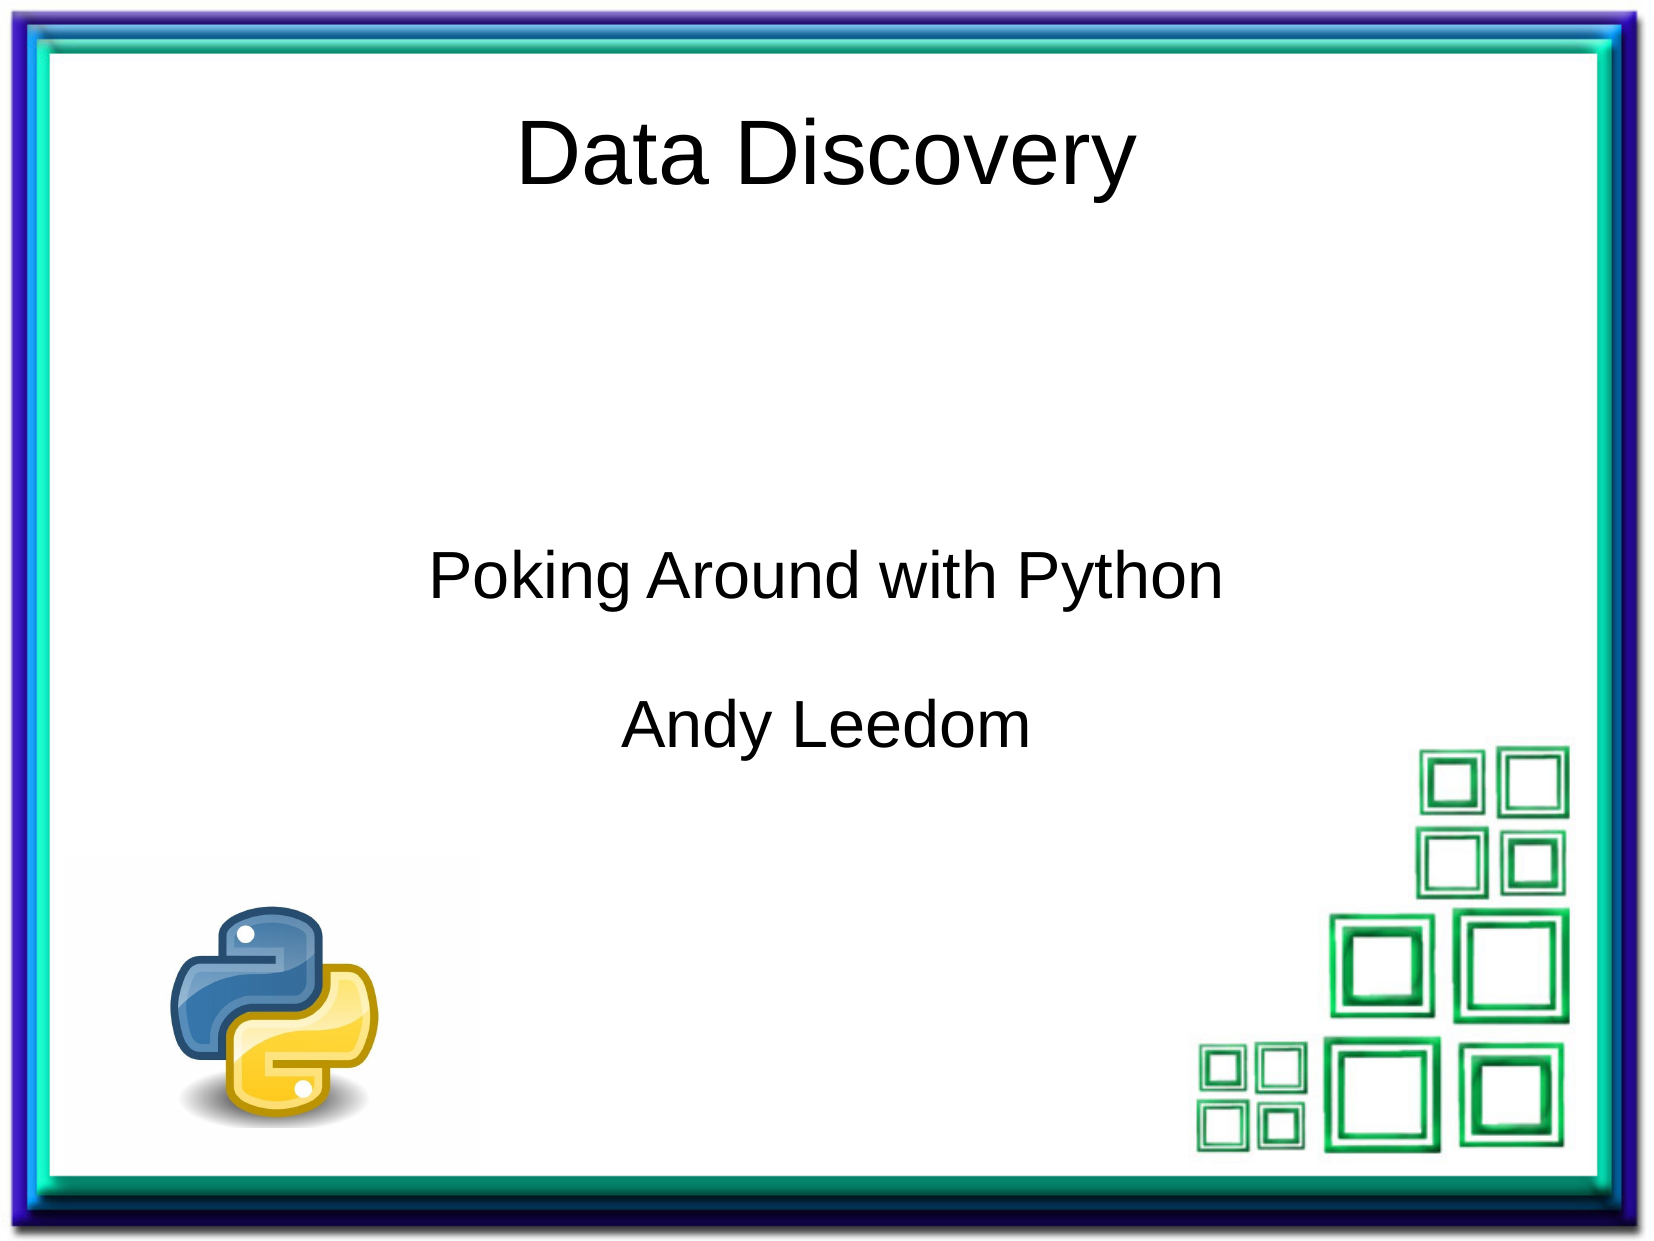

# Data Discovery
Poking Around with Python
Andy Leedom